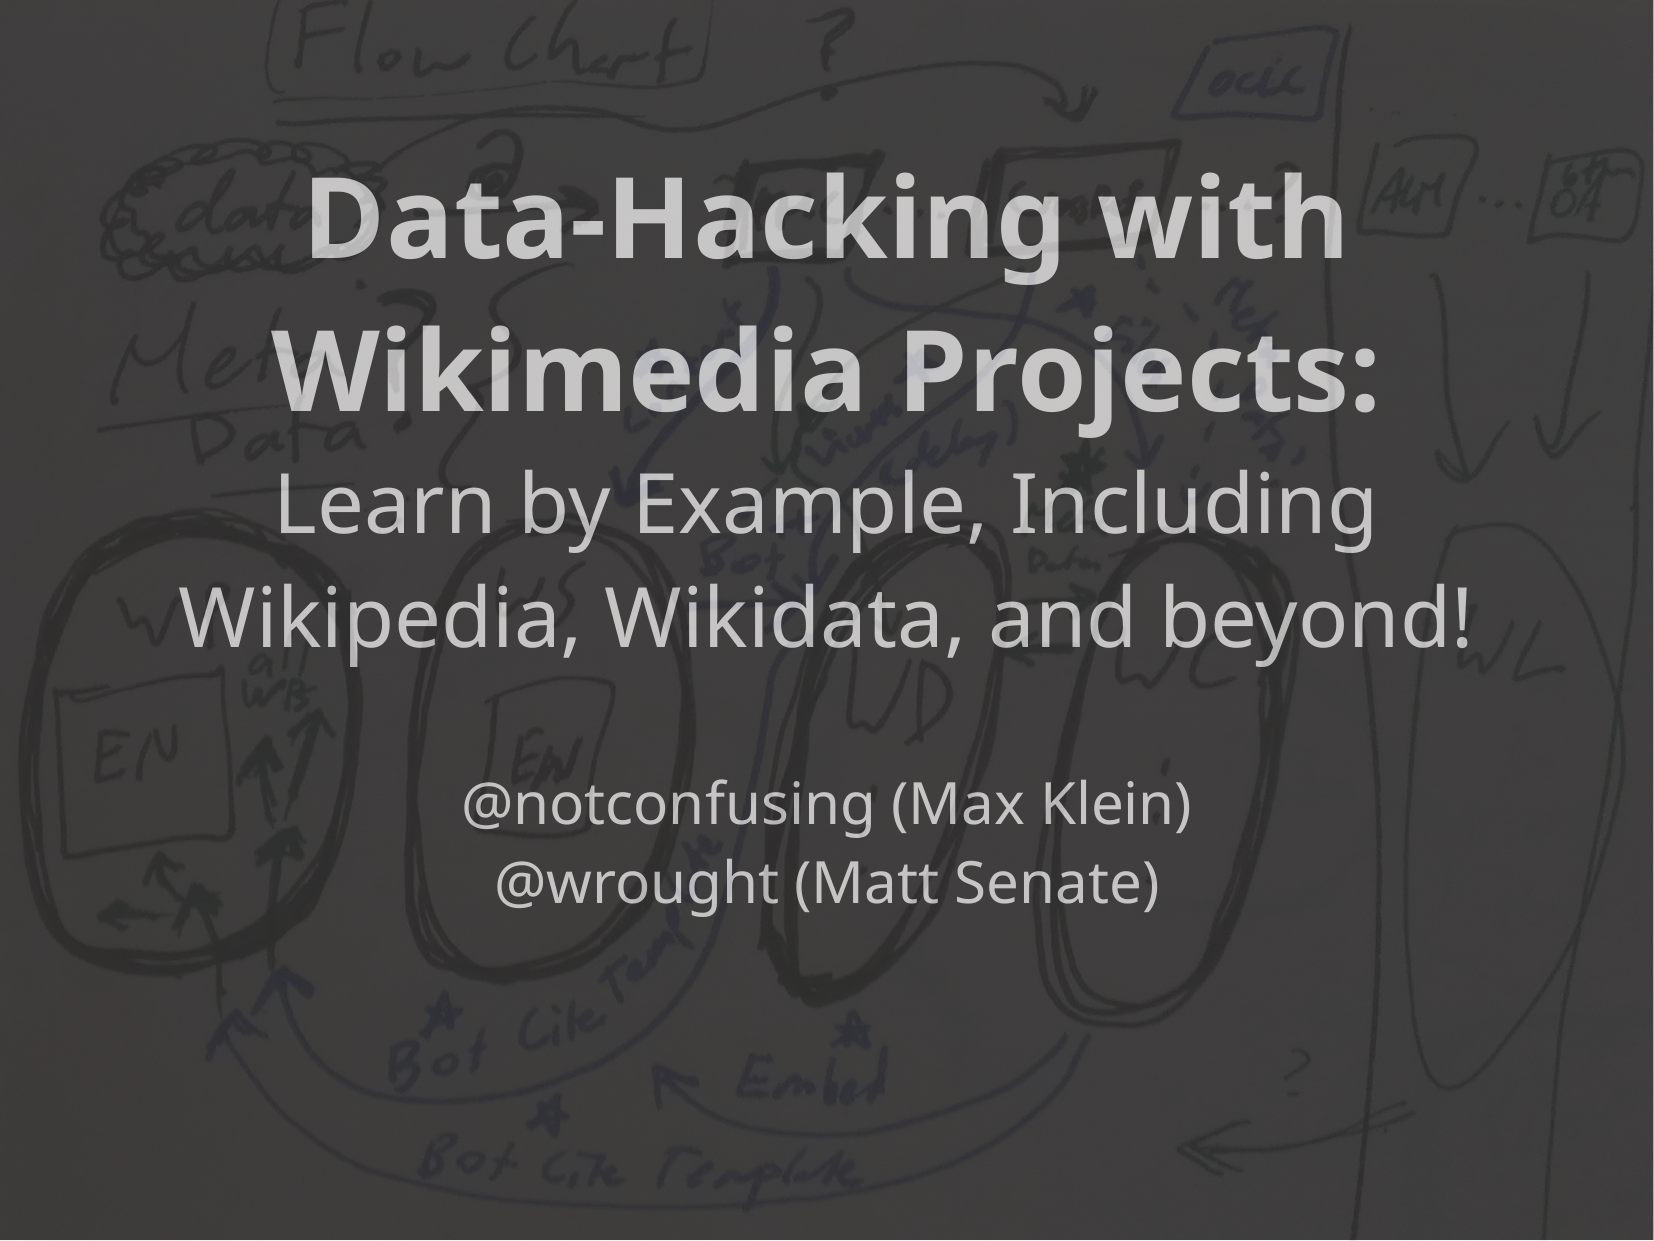

# Data-Hacking with Wikimedia Projects:
Learn by Example, Including Wikipedia, Wikidata, and beyond!
@notconfusing (Max Klein)
@wrought (Matt Senate)